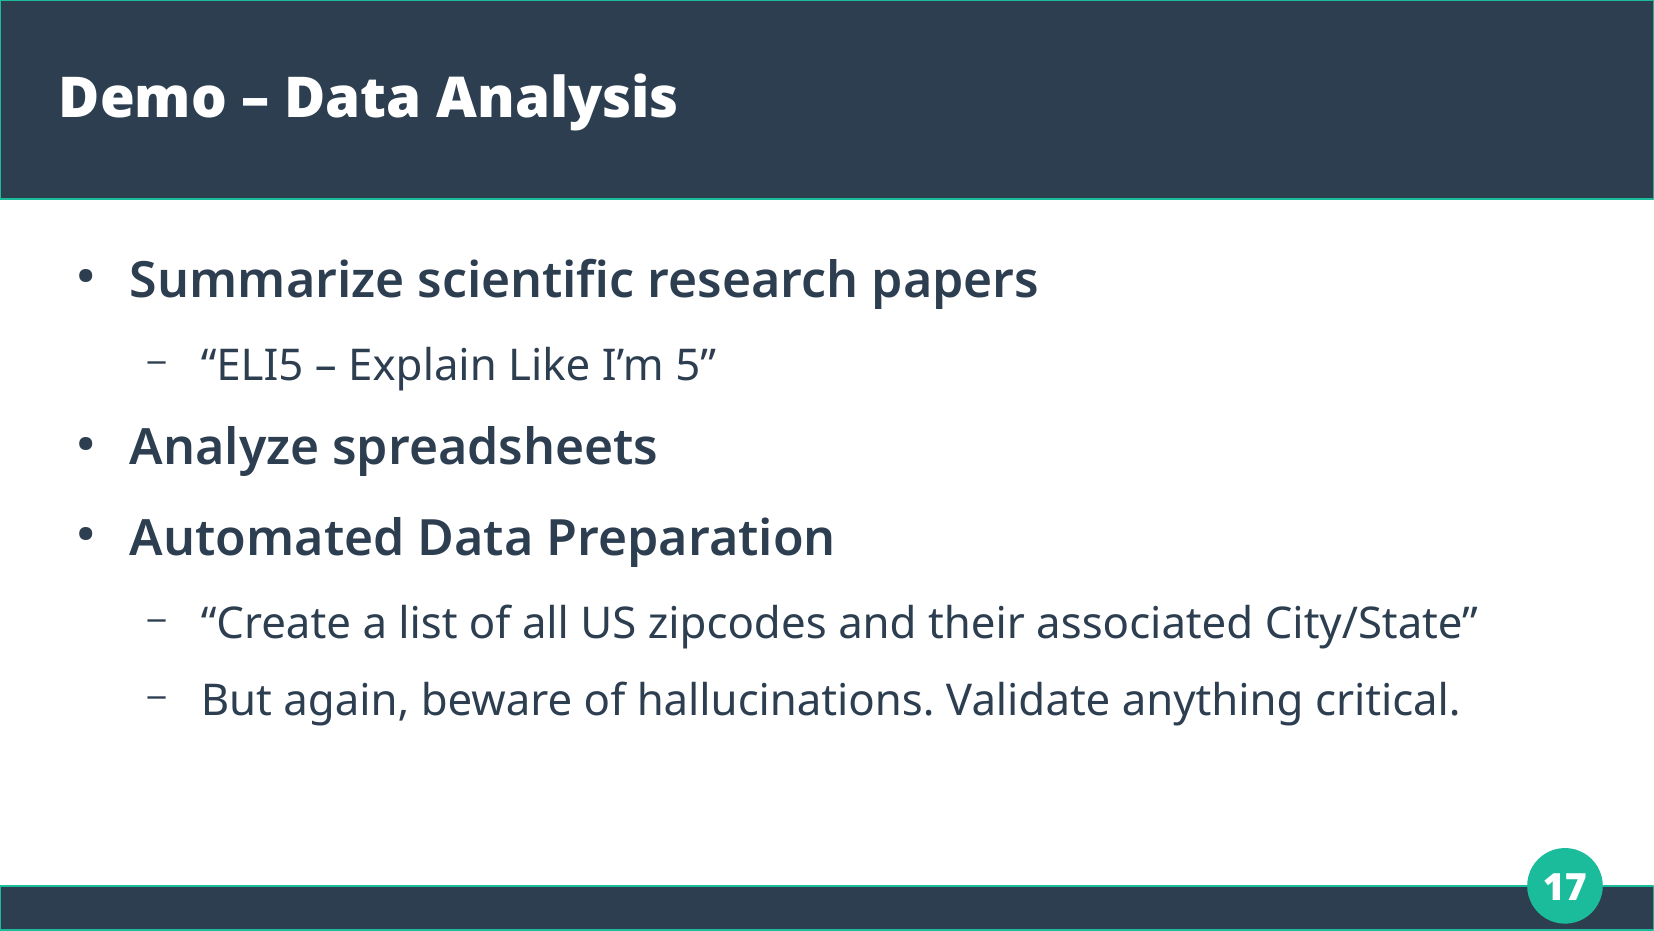

# Demo – Data Analysis
Summarize scientific research papers
“ELI5 – Explain Like I’m 5”
Analyze spreadsheets
Automated Data Preparation
“Create a list of all US zipcodes and their associated City/State”
But again, beware of hallucinations. Validate anything critical.
17